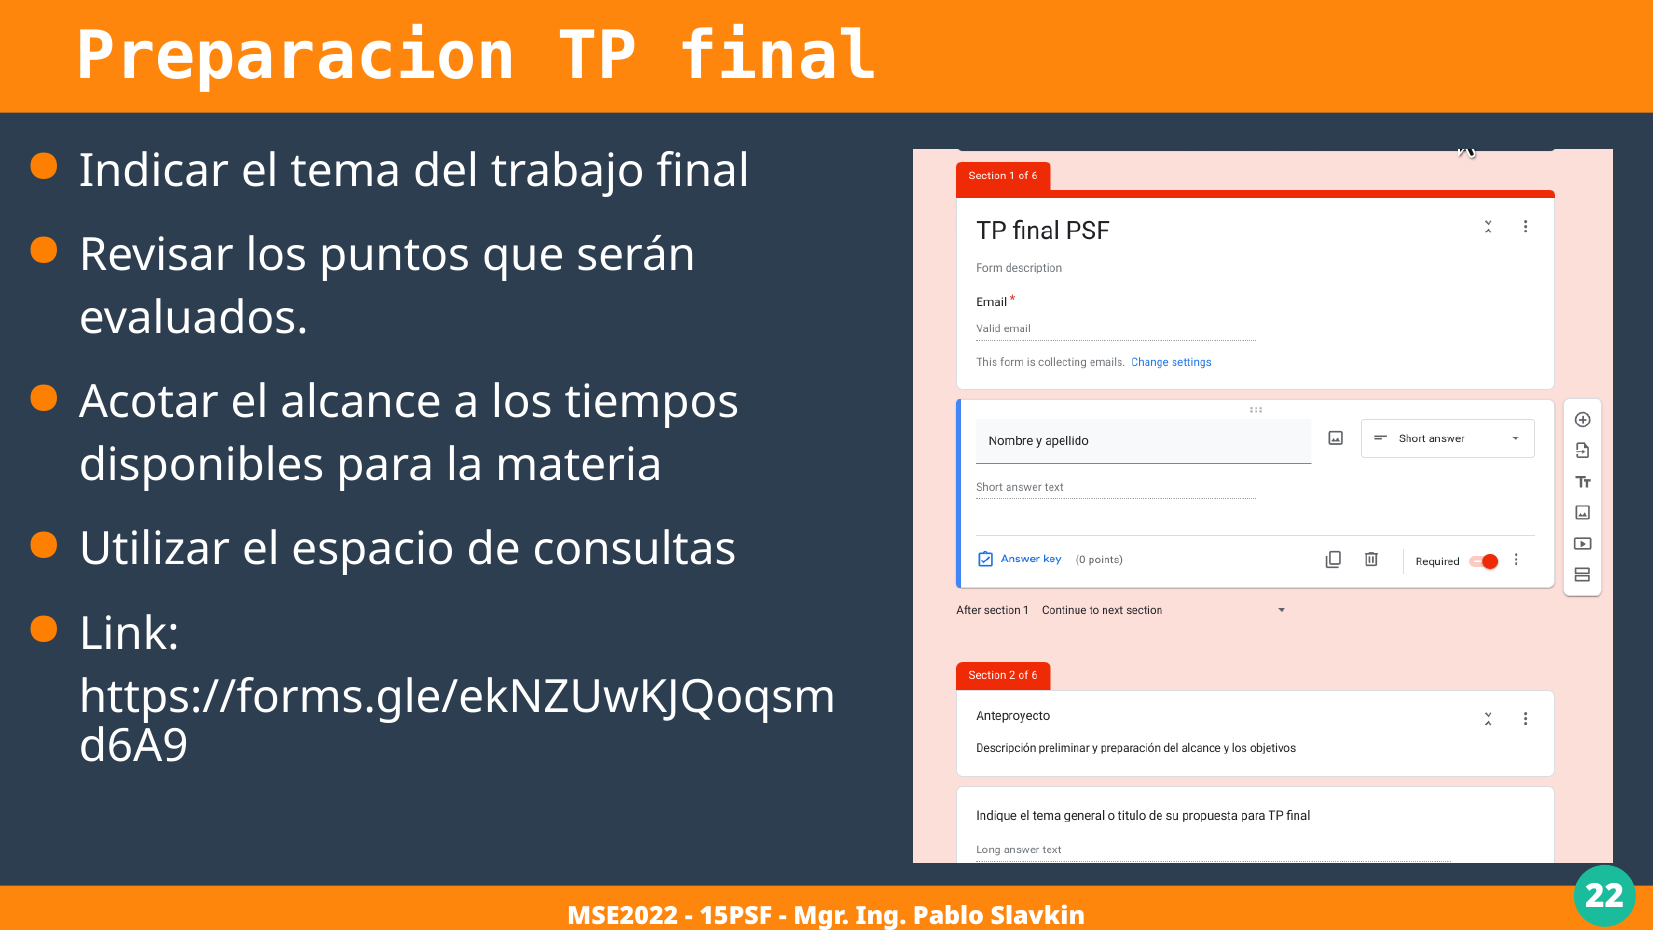

Preparacion TP final
# Indicar el tema del trabajo final
Revisar los puntos que serán evaluados.
Acotar el alcance a los tiempos disponibles para la materia
Utilizar el espacio de consultas
Link: https://forms.gle/ekNZUwKJQoqsmd6A9
MSE2022 - 15PSF - Mgr. Ing. Pablo Slavkin